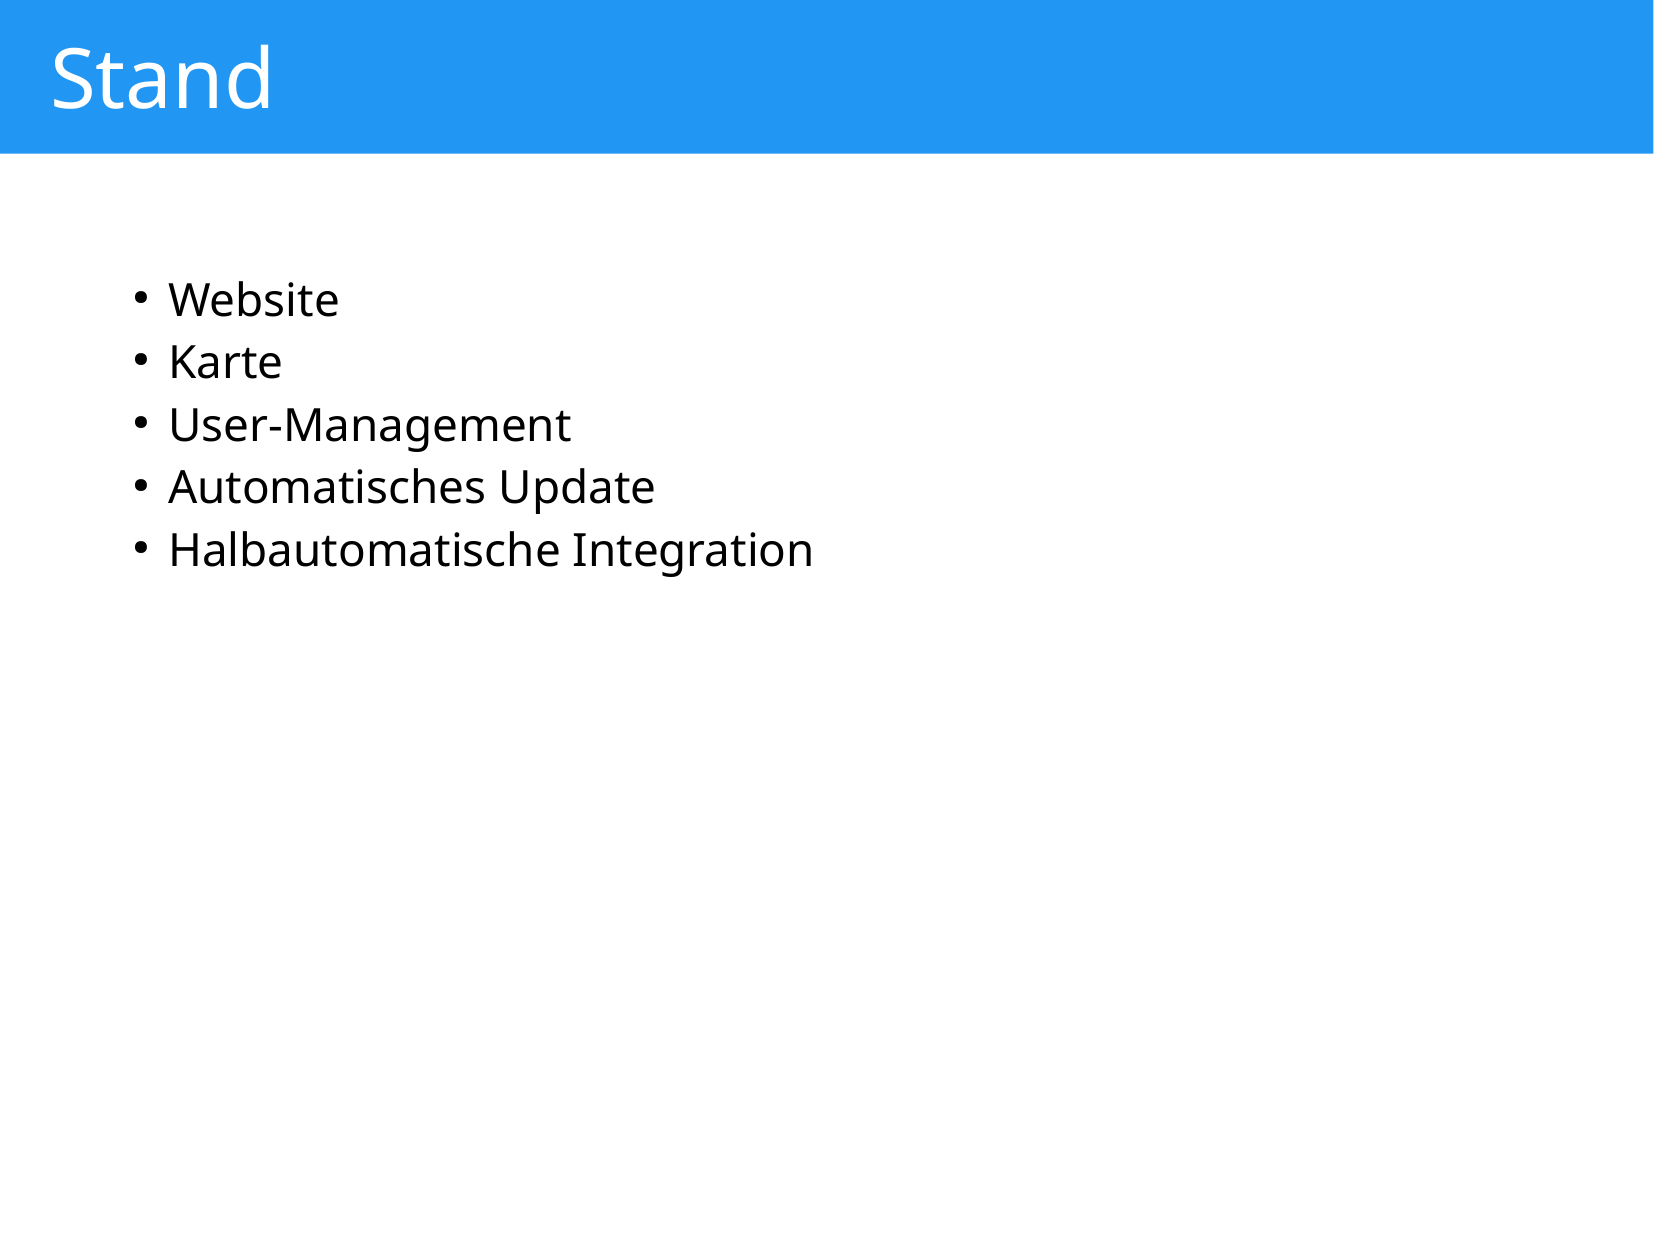

Stand
Website
Karte
User-Management
Automatisches Update
Halbautomatische Integration